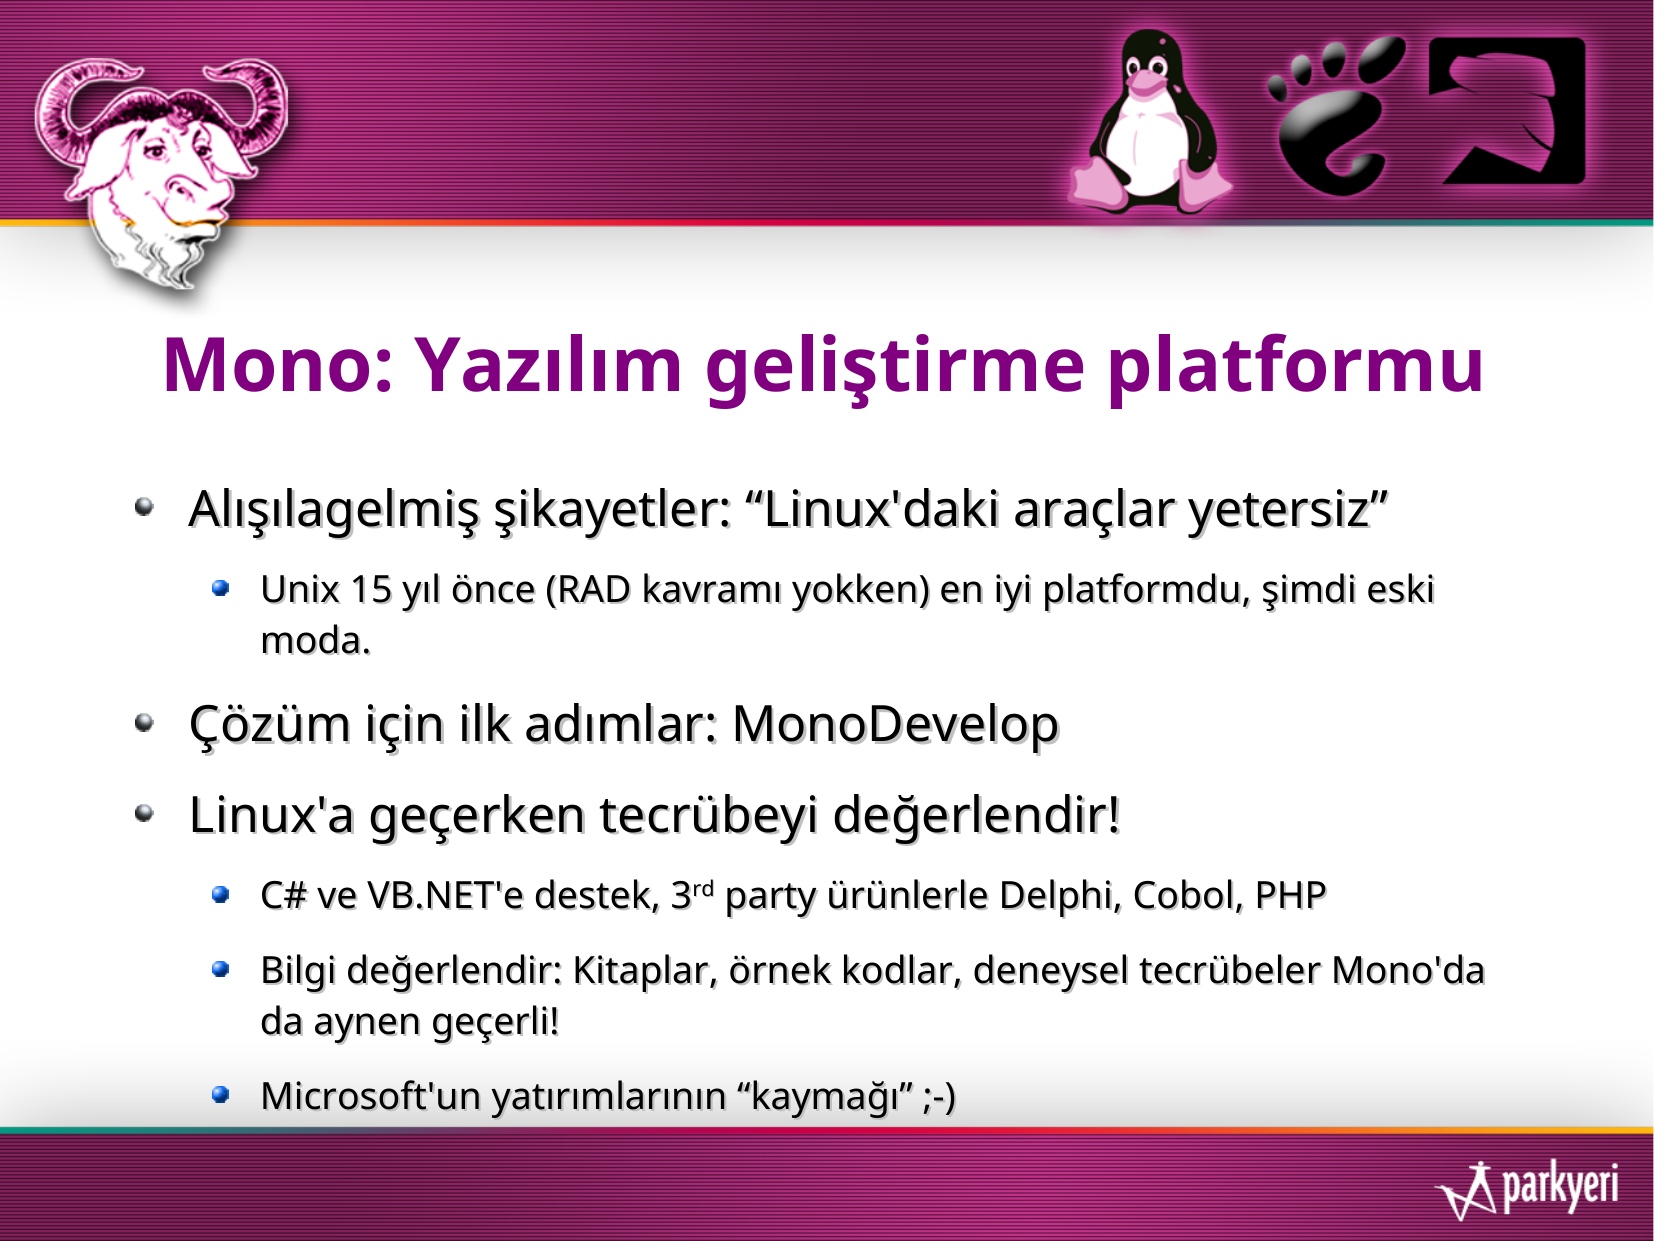

# Mono: Yazılım geliştirme platformu
Alışılagelmiş şikayetler: “Linux'daki araçlar yetersiz”
Unix 15 yıl önce (RAD kavramı yokken) en iyi platformdu, şimdi eski moda.
Çözüm için ilk adımlar: MonoDevelop
Linux'a geçerken tecrübeyi değerlendir!
C# ve VB.NET'e destek, 3rd party ürünlerle Delphi, Cobol, PHP
Bilgi değerlendir: Kitaplar, örnek kodlar, deneysel tecrübeler Mono'da da aynen geçerli!
Microsoft'un yatırımlarının “kaymağı” ;-)